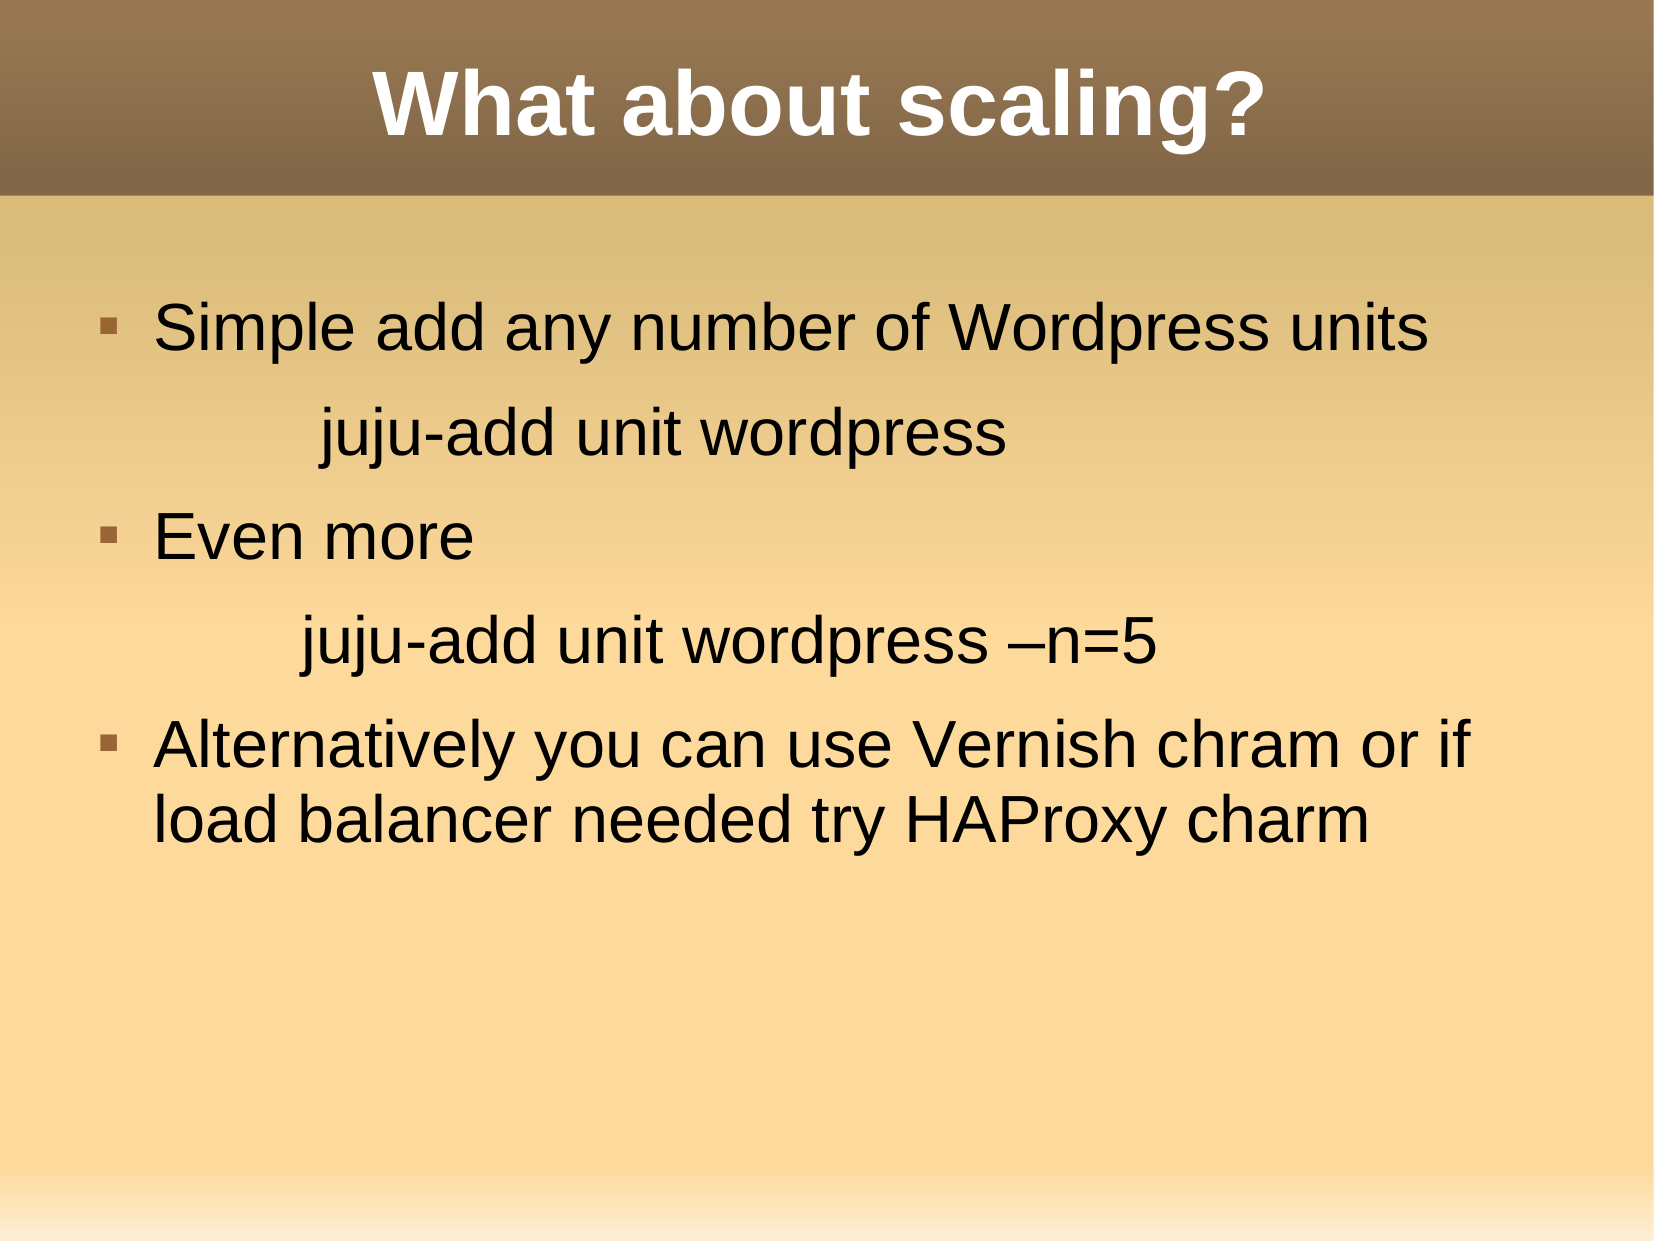

# What about scaling?
Simple add any number of Wordpress units
 juju-add unit wordpress
Even more
 juju-add unit wordpress –n=5
Alternatively you can use Vernish chram or if load balancer needed try HAProxy charm